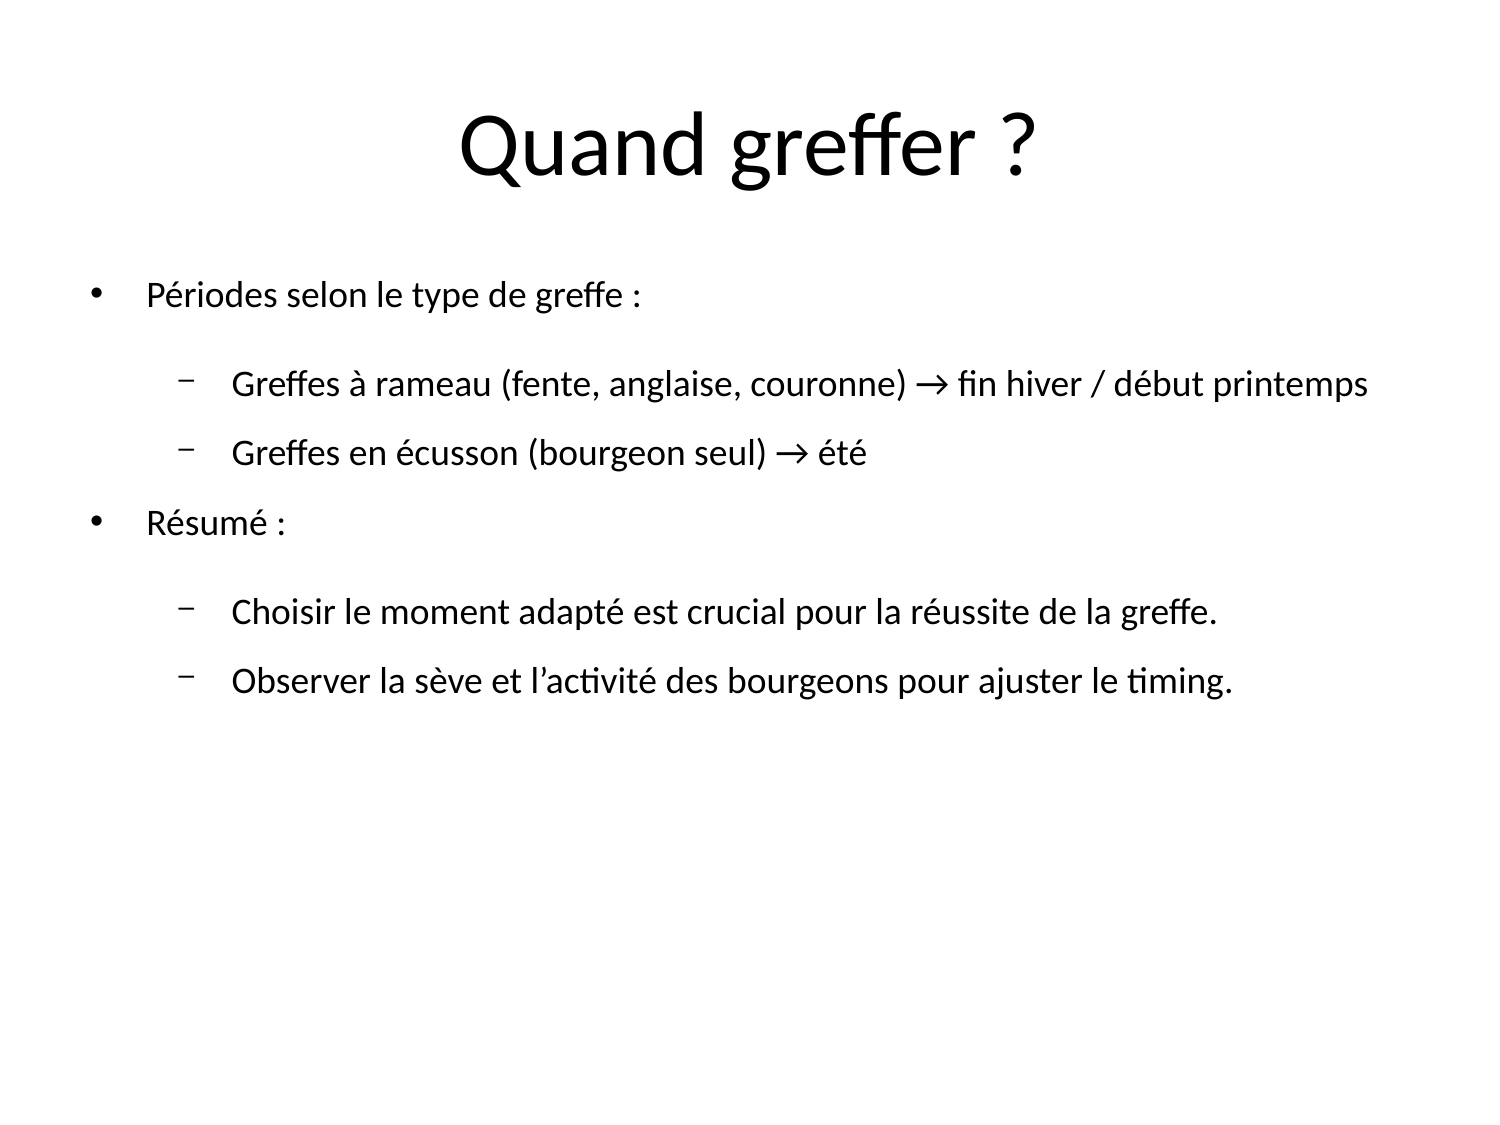

# Quand greffer ?
Périodes selon le type de greffe :
Greffes à rameau (fente, anglaise, couronne) → fin hiver / début printemps
Greffes en écusson (bourgeon seul) → été
Résumé :
Choisir le moment adapté est crucial pour la réussite de la greffe.
Observer la sève et l’activité des bourgeons pour ajuster le timing.